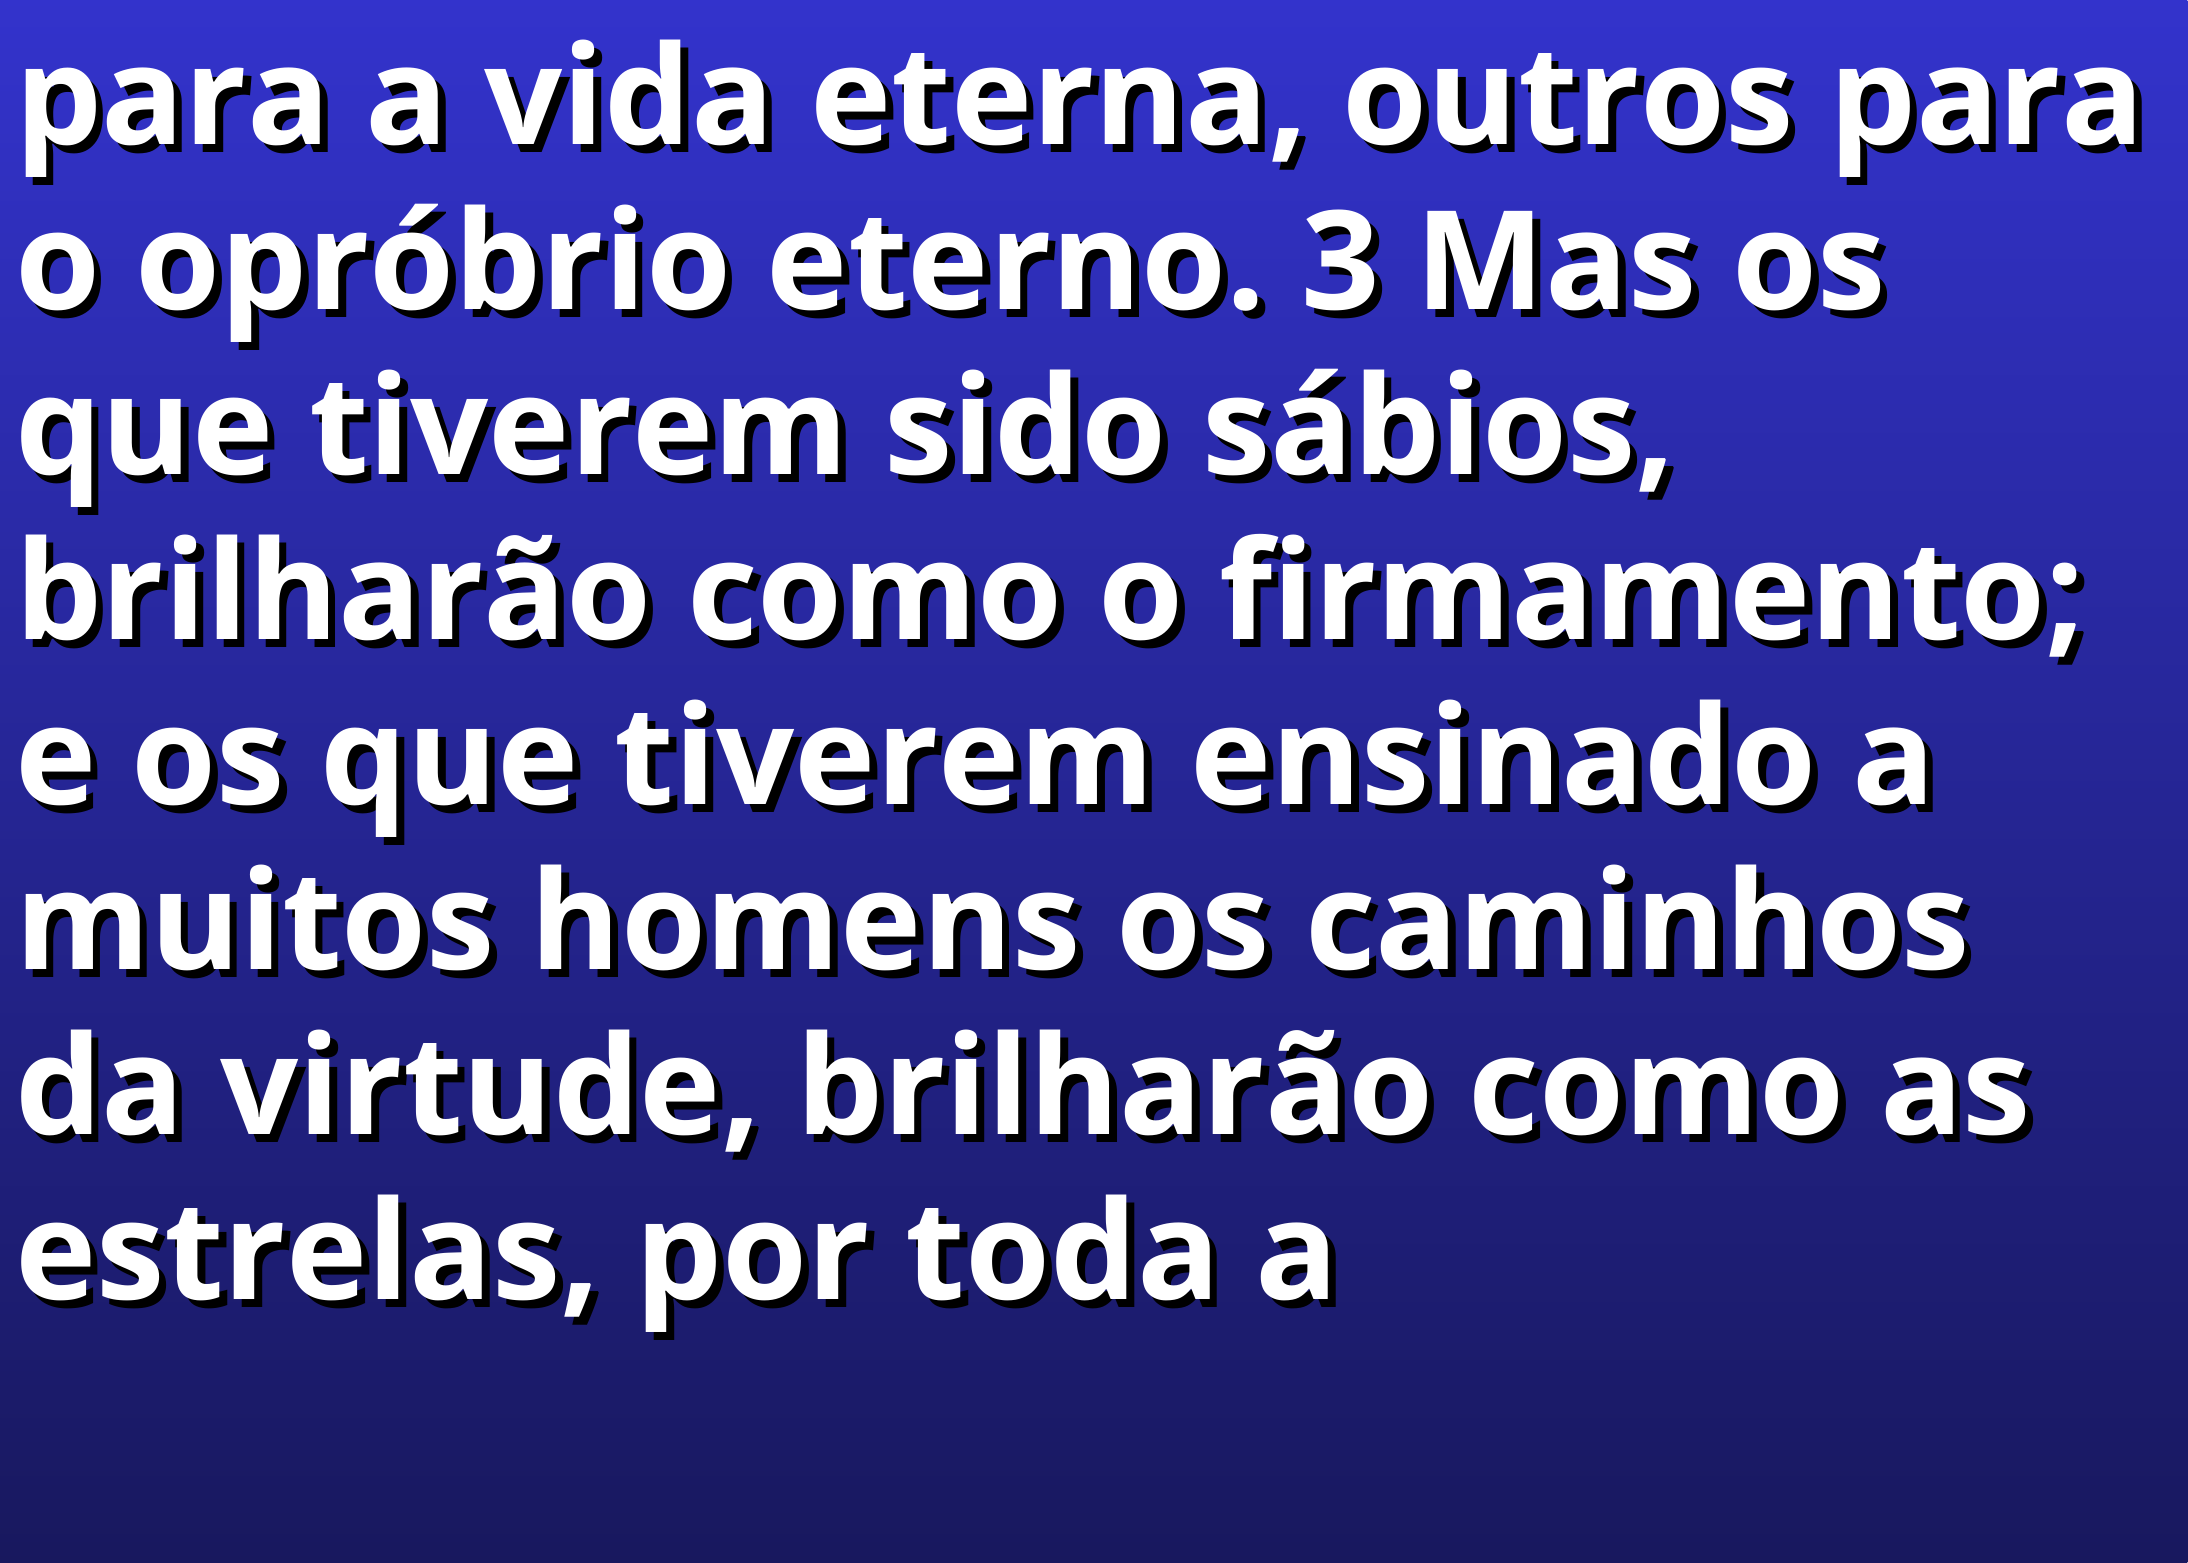

para a vida eterna, outros para o opróbrio eterno. 3 Mas os que tiverem sido sábios, brilharão como o firmamento; e os que tiverem ensinado a muitos homens os caminhos da virtude, brilharão como as estrelas, por toda a